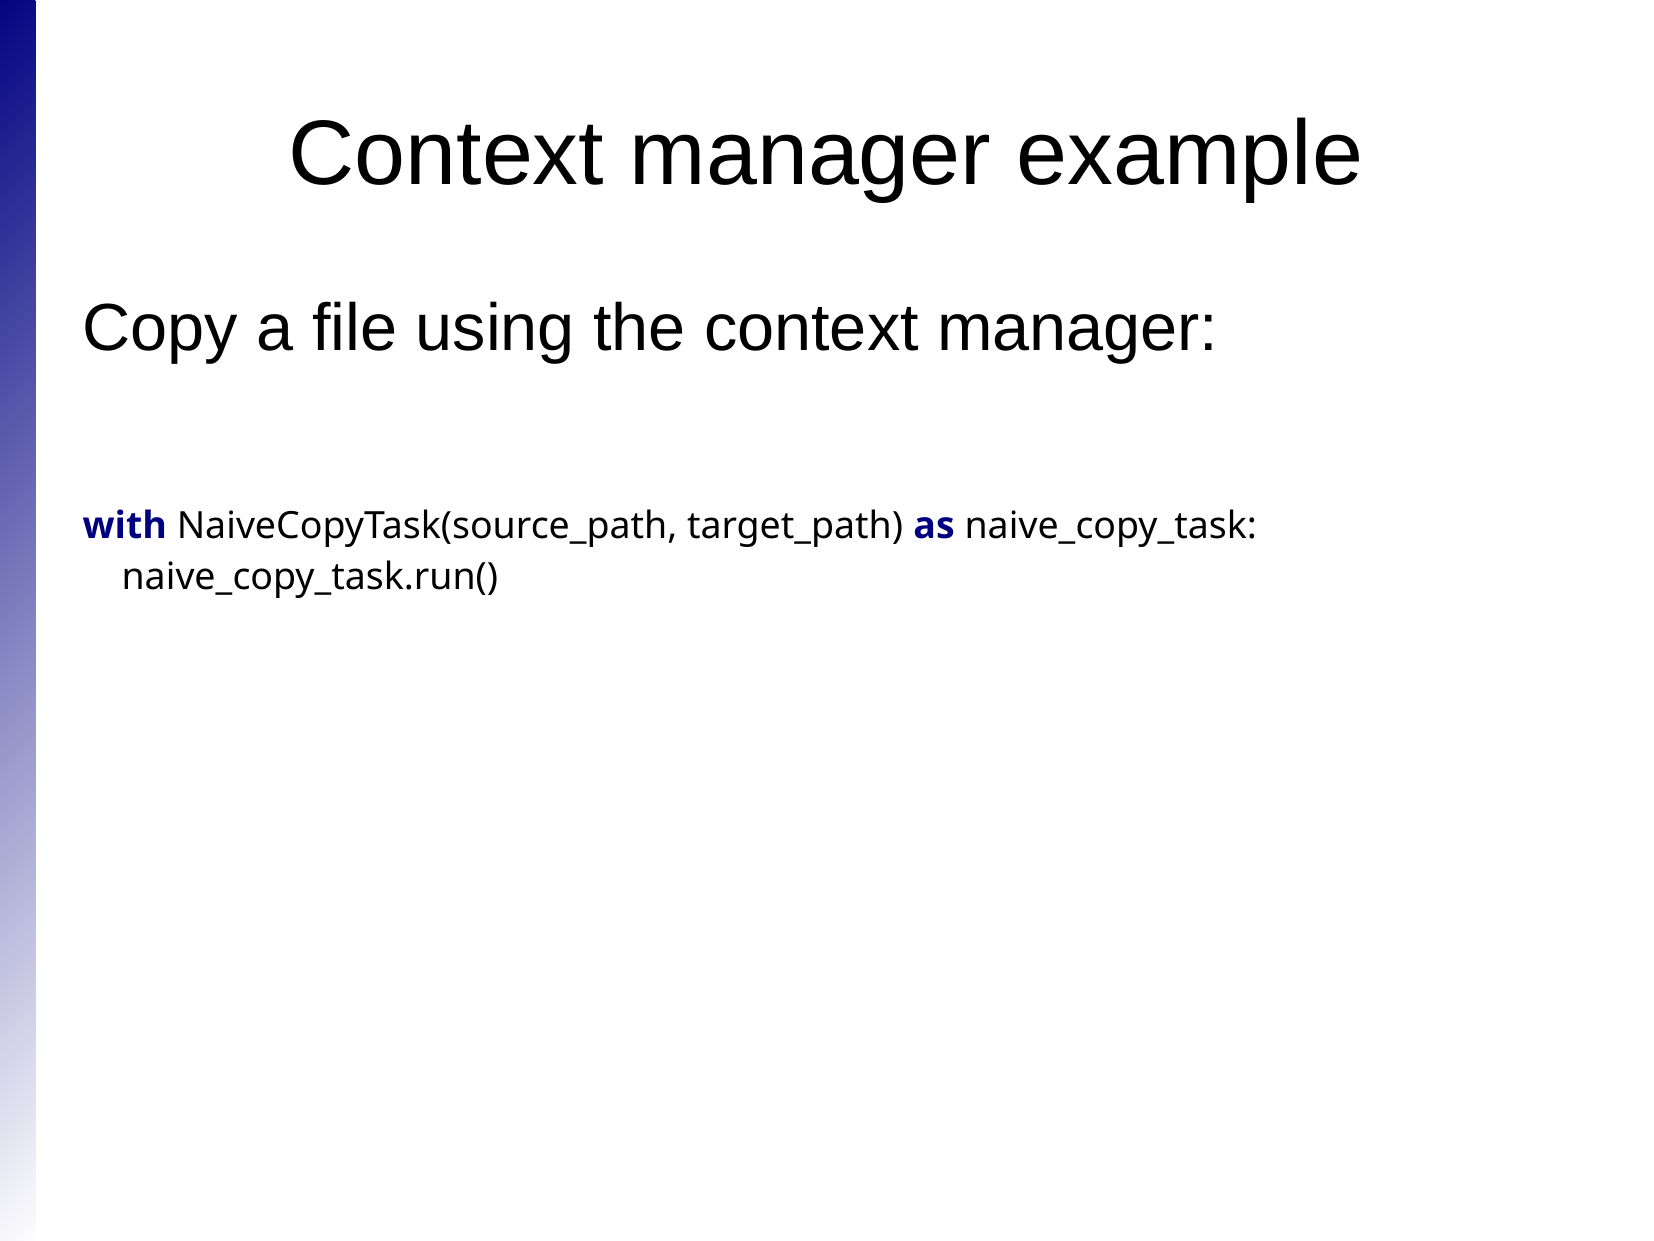

# Context manager example
Copy a file using the context manager:
with NaiveCopyTask(source_path, target_path) as naive_copy_task:
 naive_copy_task.run()